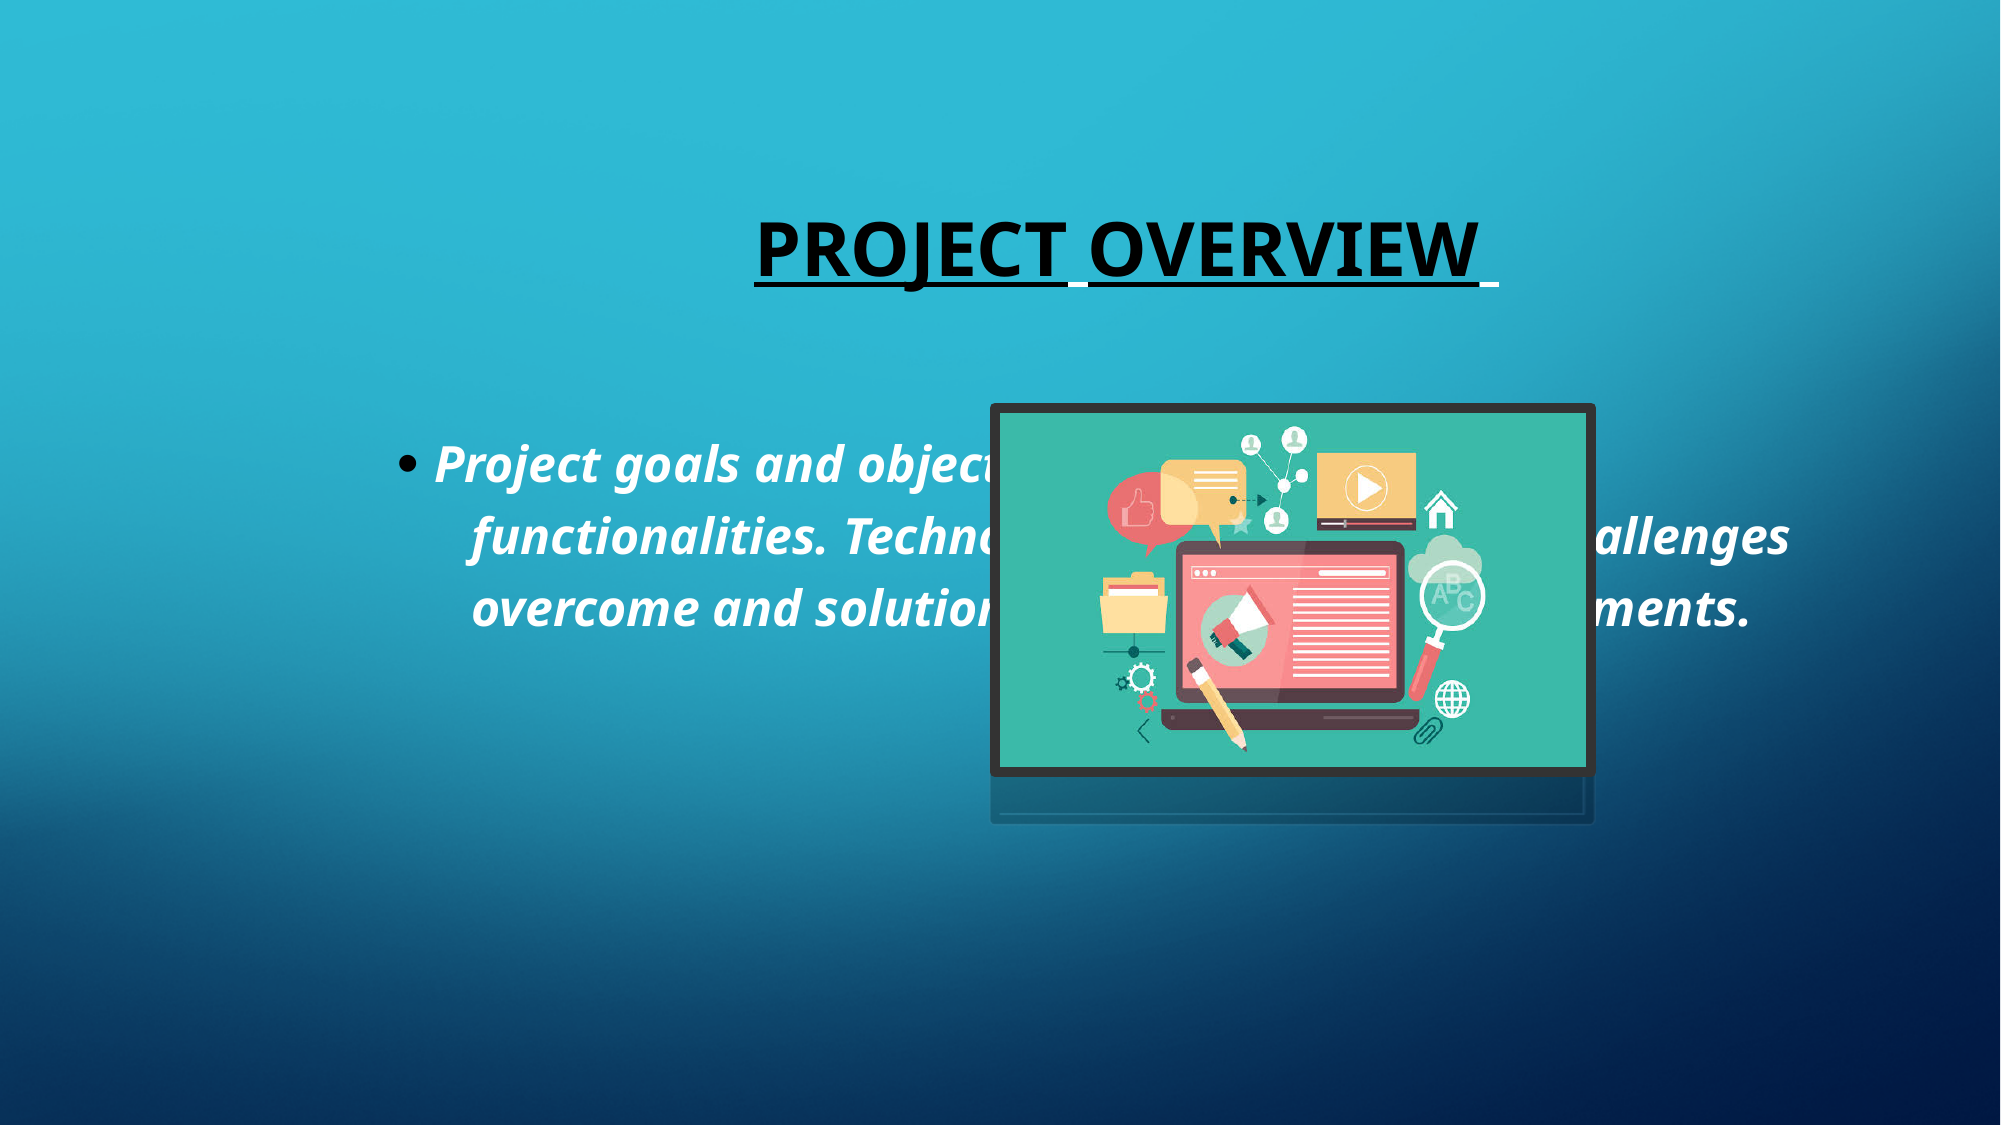

# Project overview
Project goals and objectives. Key features and functionalities. Technologies and tools used. Challenges overcome and solutions. Outcomes and achievements.